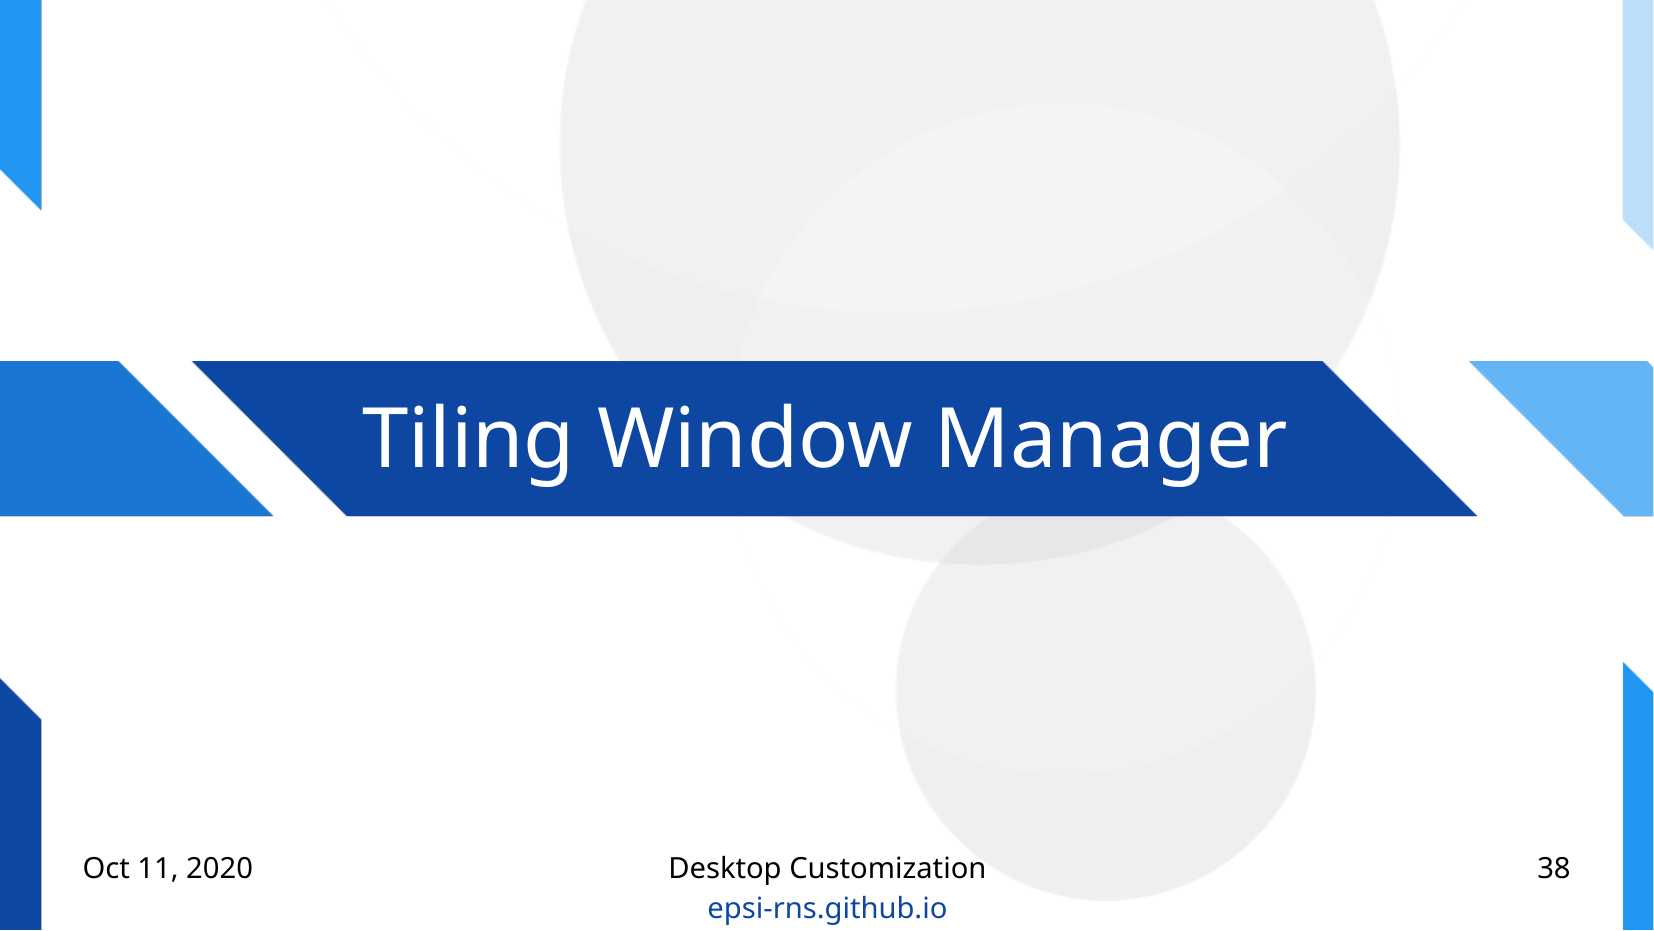

# Tiling Window Manager
Oct 11, 2020
Desktop Customization
38